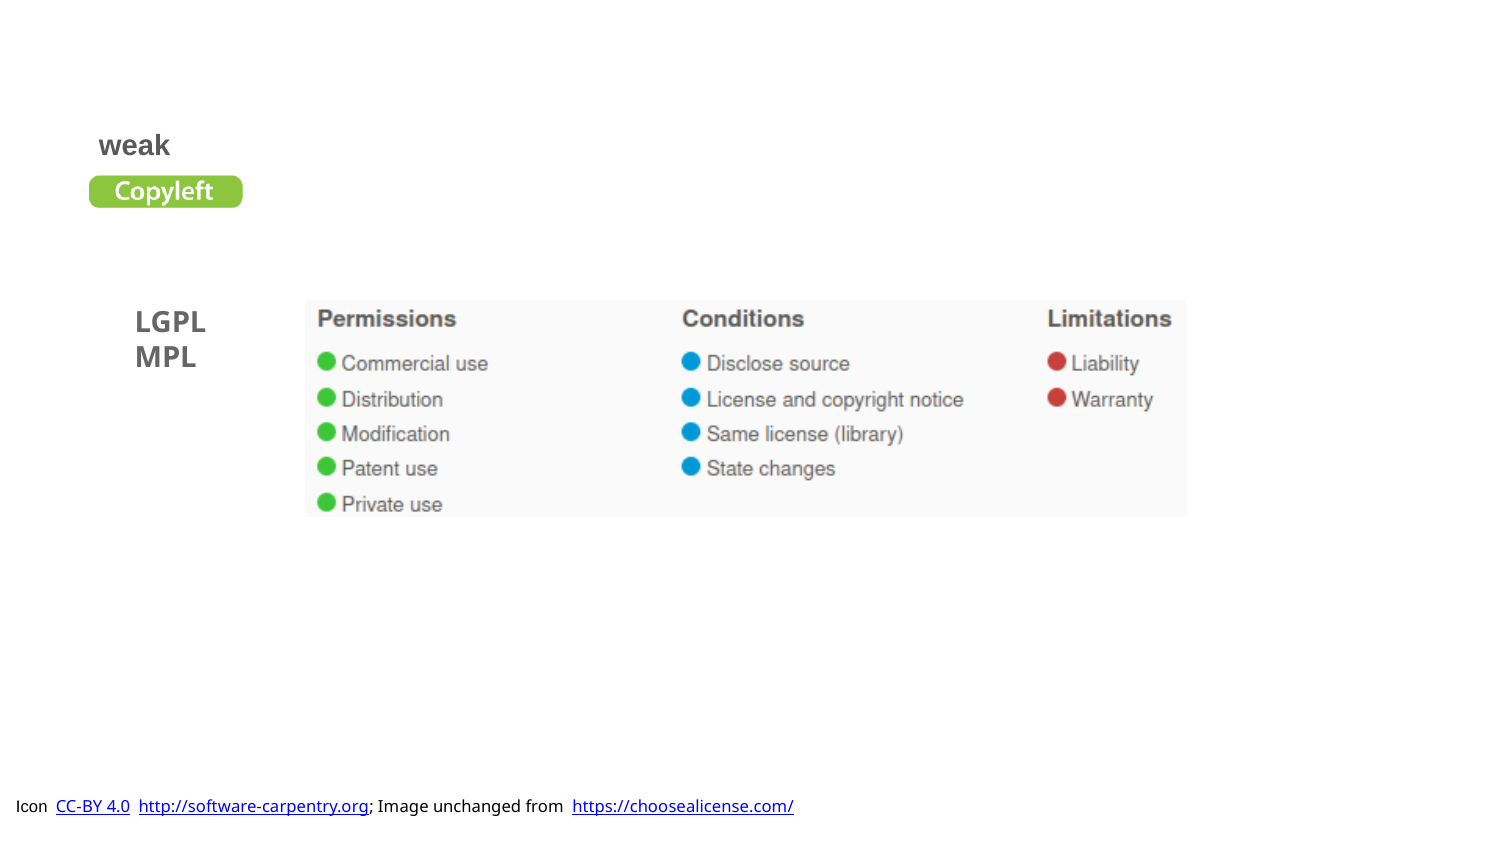

weak
LGPL
MPL
Icon CC-BY 4.0 http://software-carpentry.org; Image unchanged from https://choosealicense.com/